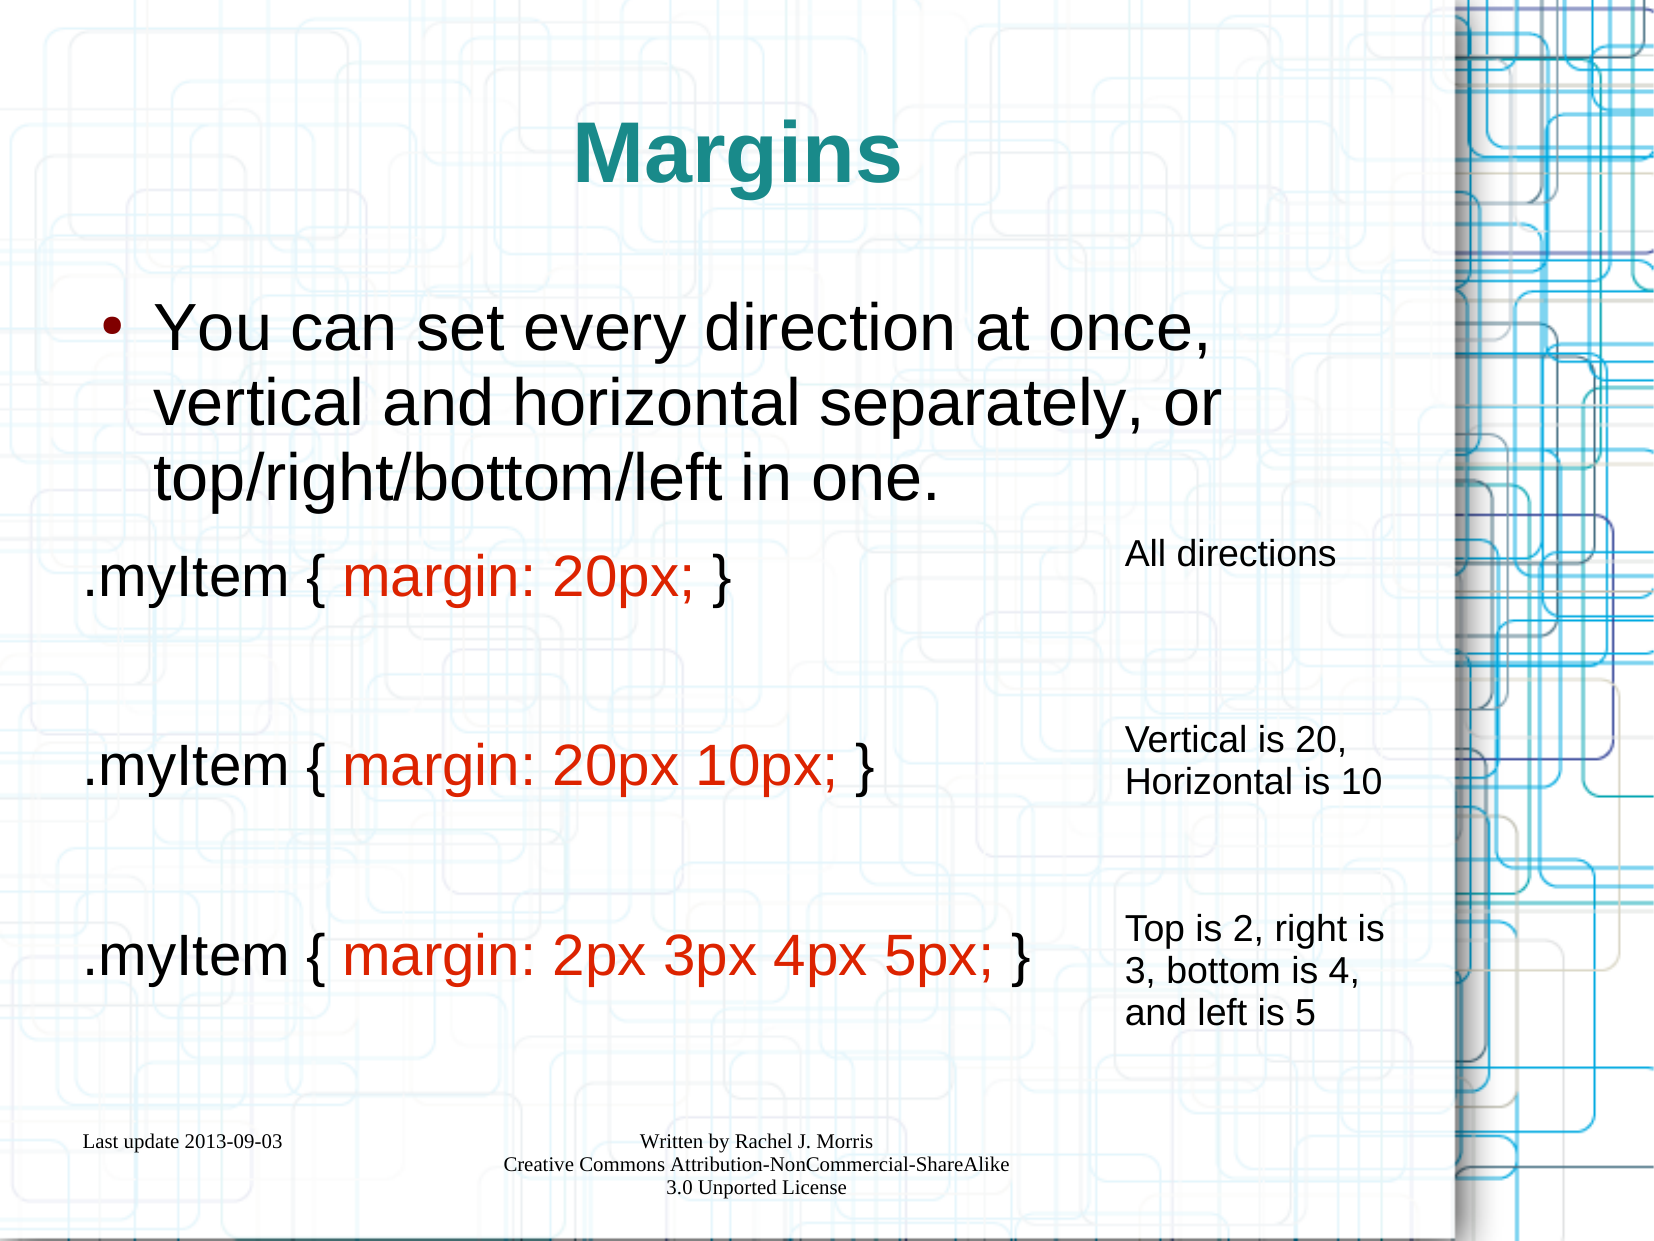

# Margins
You can set every direction at once, vertical and horizontal separately, or top/right/bottom/left in one.
.myItem { margin: 20px; }
.myItem { margin: 20px 10px; }
.myItem { margin: 2px 3px 4px 5px; }
All directions
Vertical is 20, Horizontal is 10
Top is 2, right is 3, bottom is 4, and left is 5